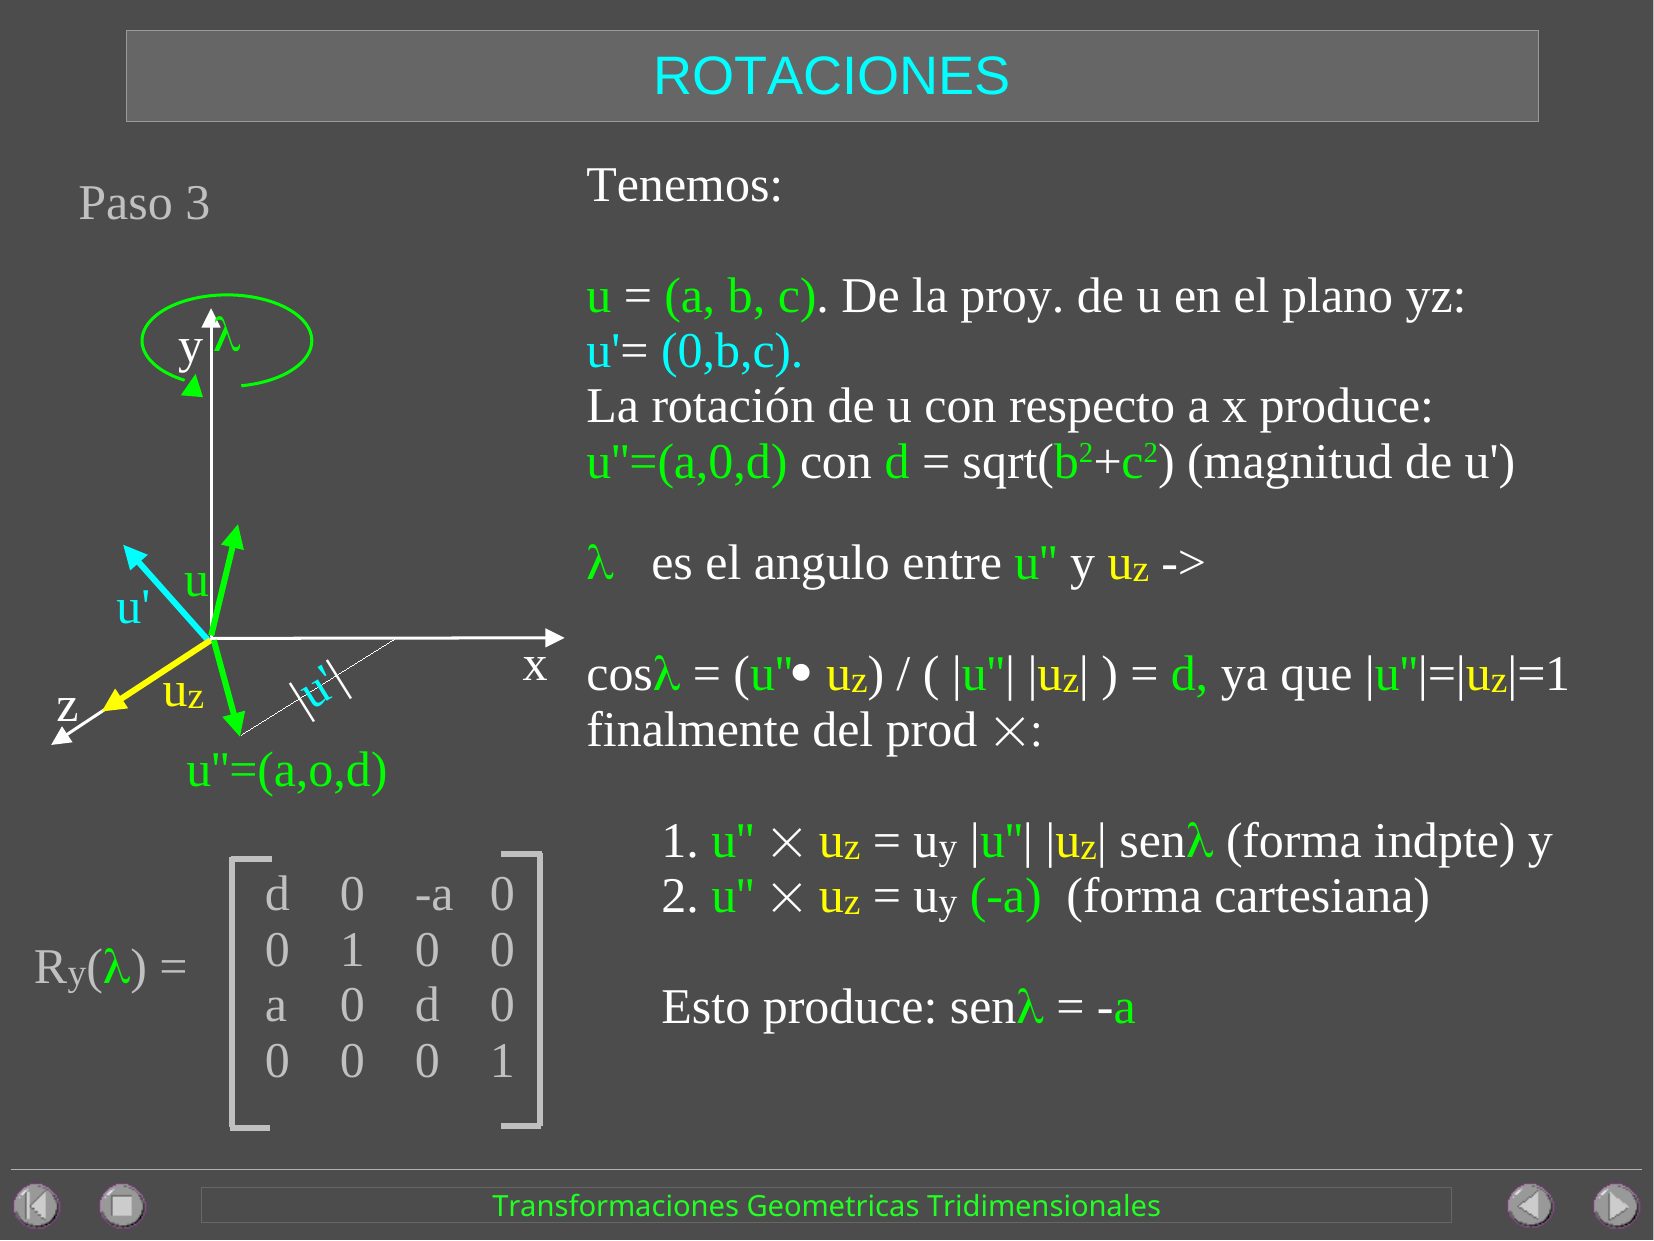

# ROTACIONES
Tenemos:
u = (a, b, c). De la proy. de u en el plano yz:
u'= (0,b,c).
La rotación de u con respecto a x produce:
u''=(a,0,d) con d = sqrt(b2+c2) (magnitud de u')
l es el angulo entre u'' y uz ->
cosl = (u'' uz) / ( |u''| |uz| ) = d, ya que |u''|=|uz|=1
finalmente del prod 
	1. u''  uz = uy |u''| |uz| senl (forma indpte) y
	2. u''  uz = uy (-a)(forma cartesiana)
	Esto produce: senl = -a
Paso 3
l
y
x
z
u
u'
|u'|
u''=(a,o,d)
uz
d	0	-a	0
0	1	0	0
a	0	d	0
0	0	0	1
Ry(l) =